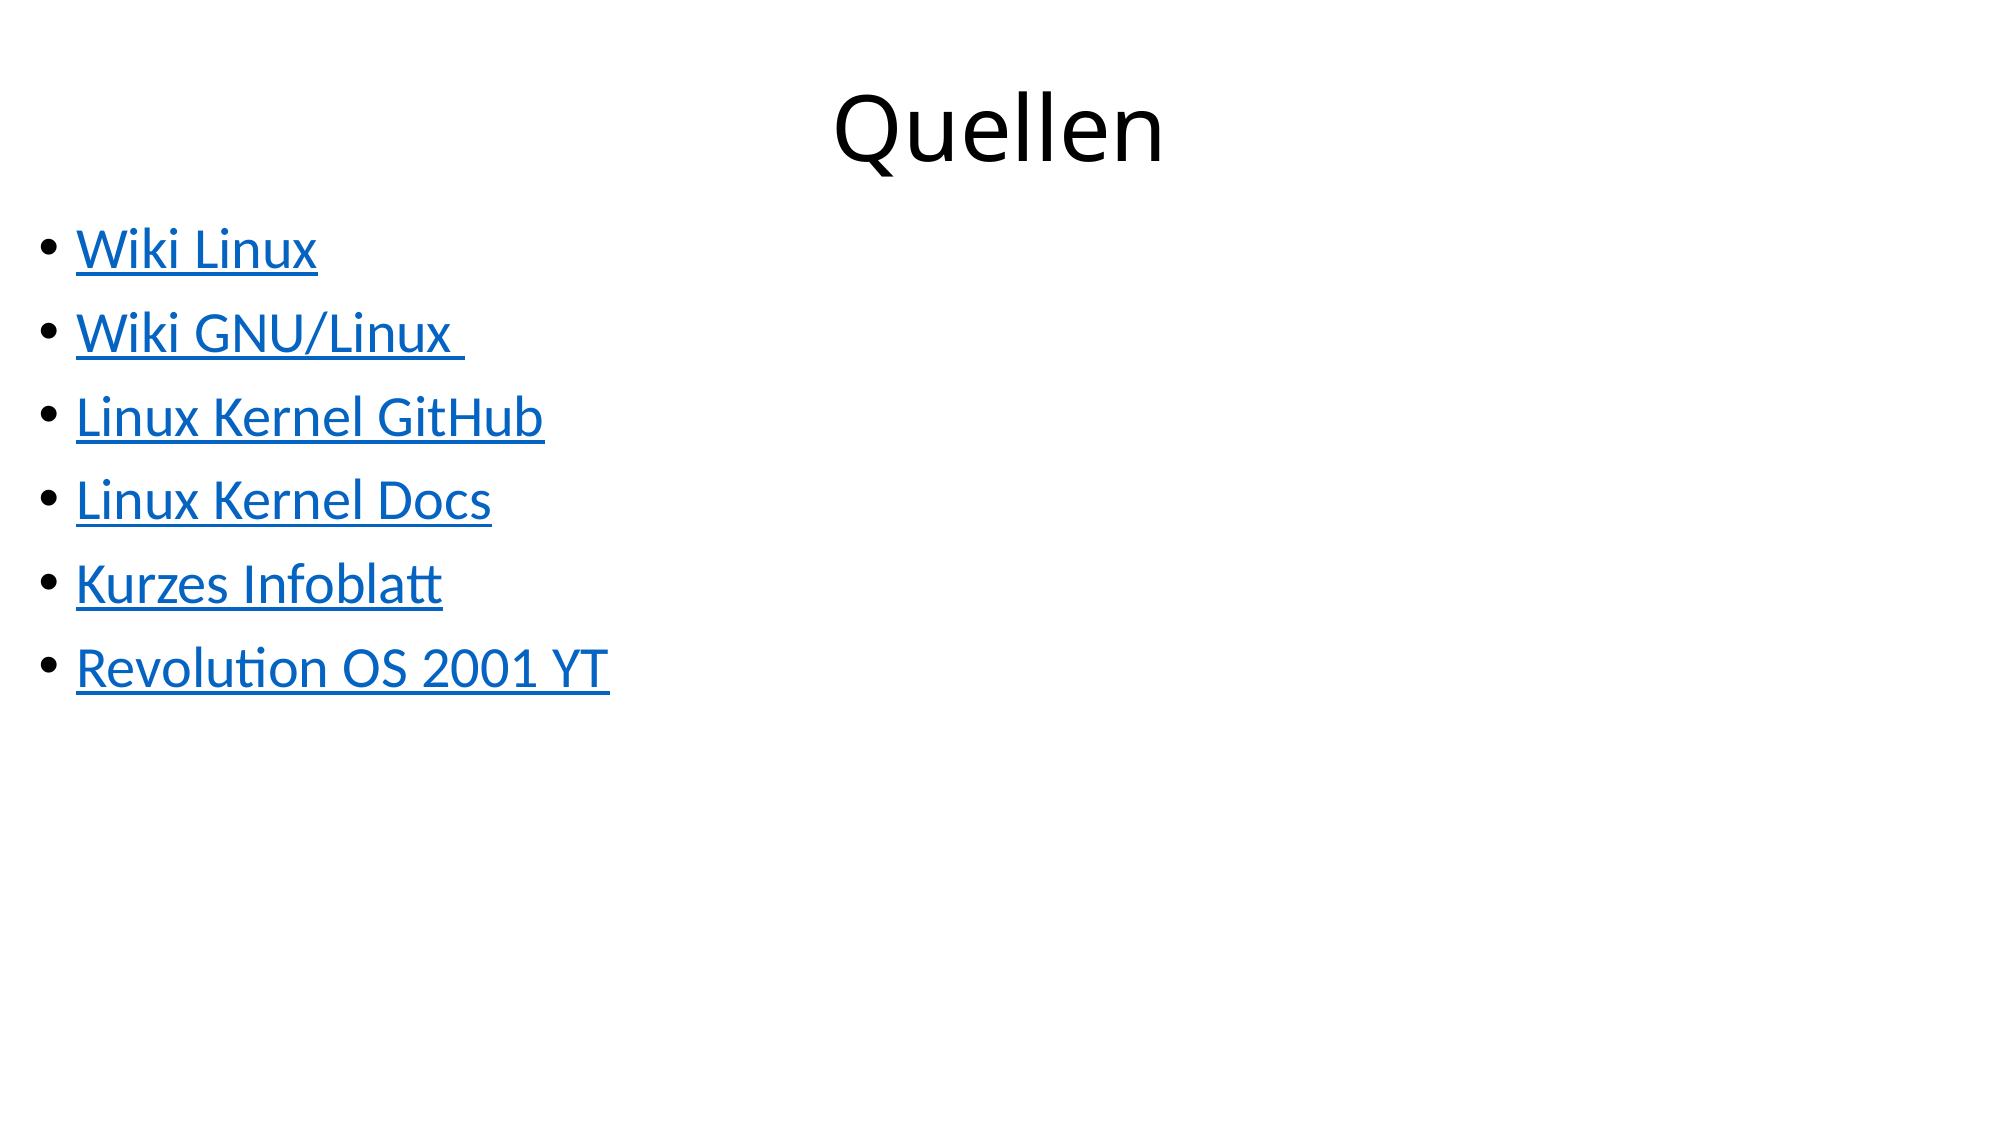

# Quellen
Wiki Linux
Wiki GNU/Linux
Linux Kernel GitHub
Linux Kernel Docs
Kurzes Infoblatt
Revolution OS 2001 YT